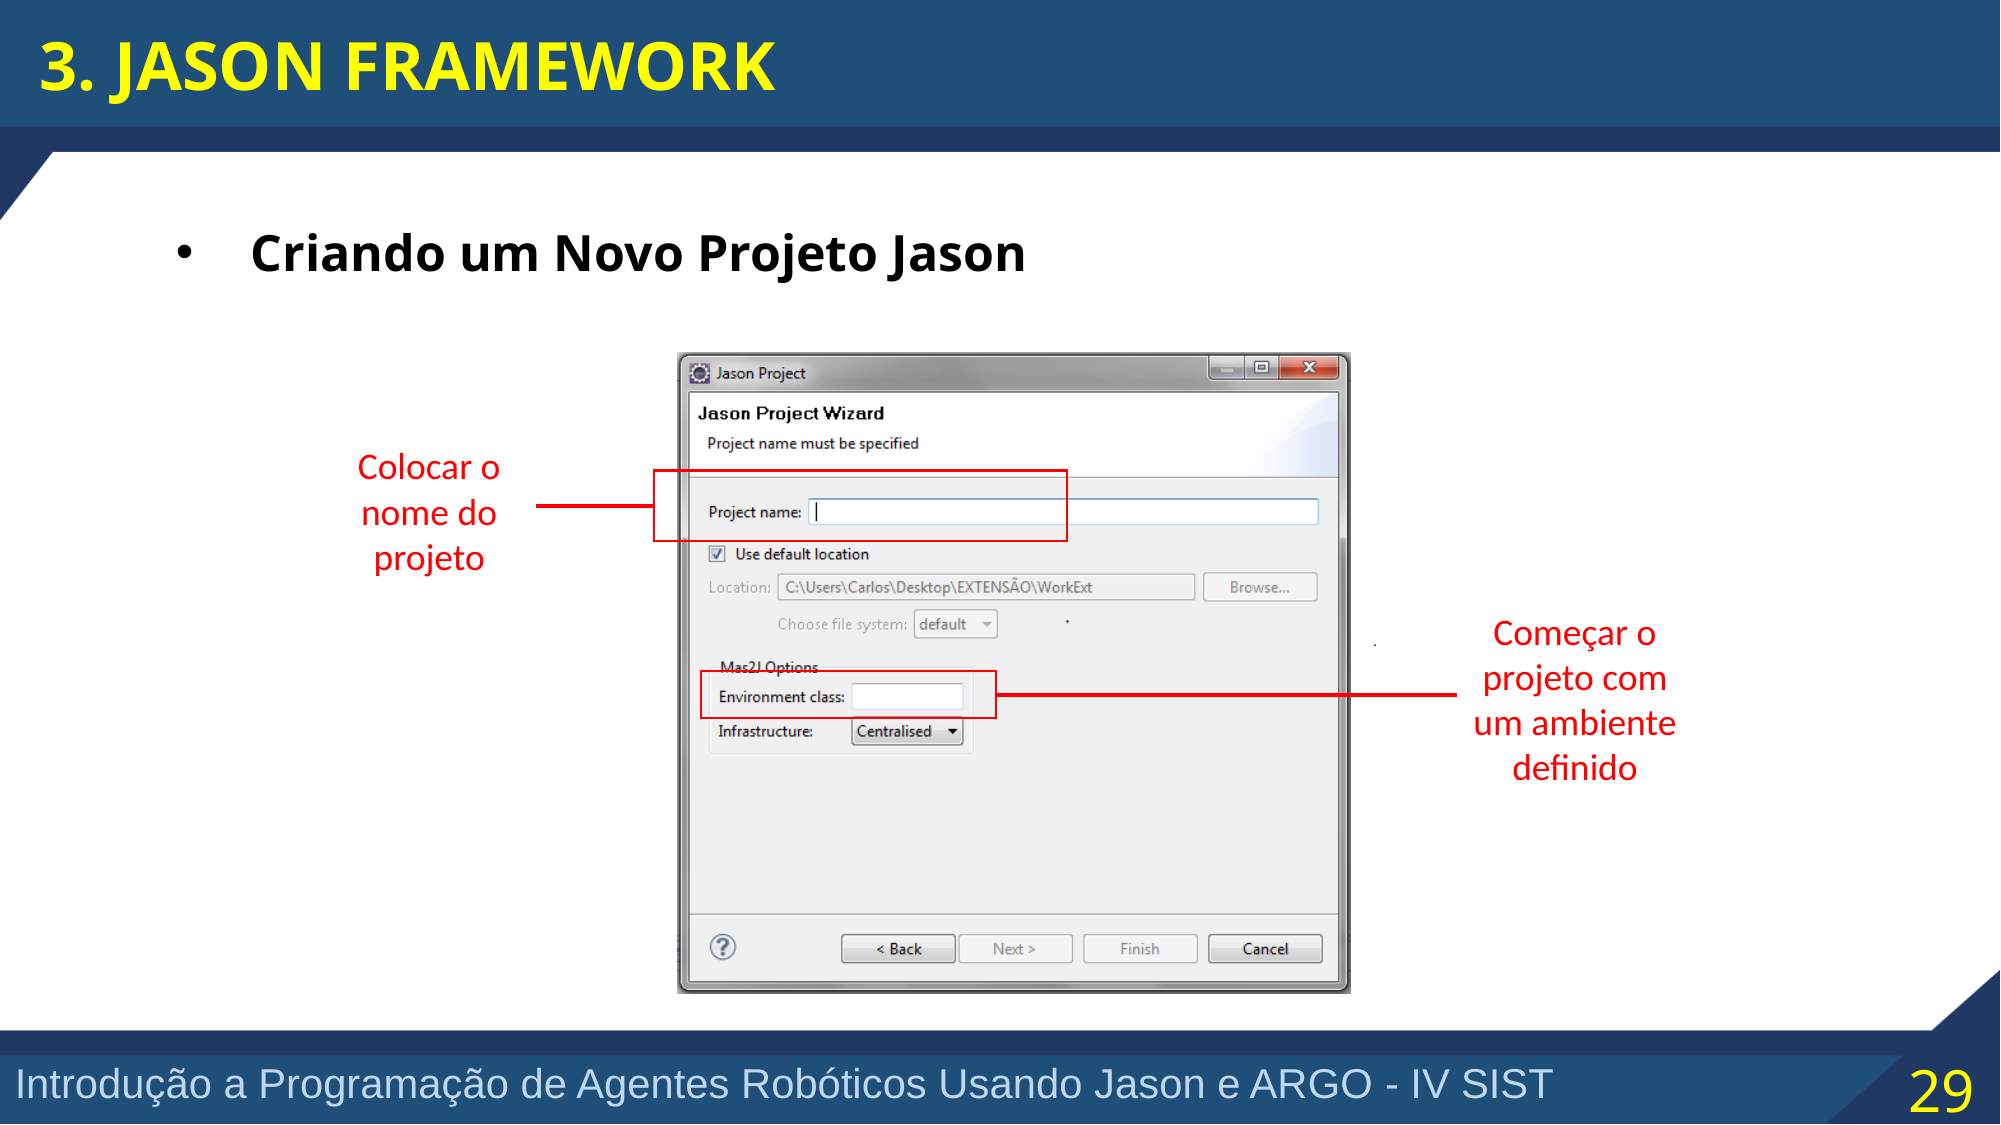

3. JASON FRAMEWORK
Criando um Novo Projeto Jason
Colocar o nome do projeto
Começar o projeto com um ambiente definido